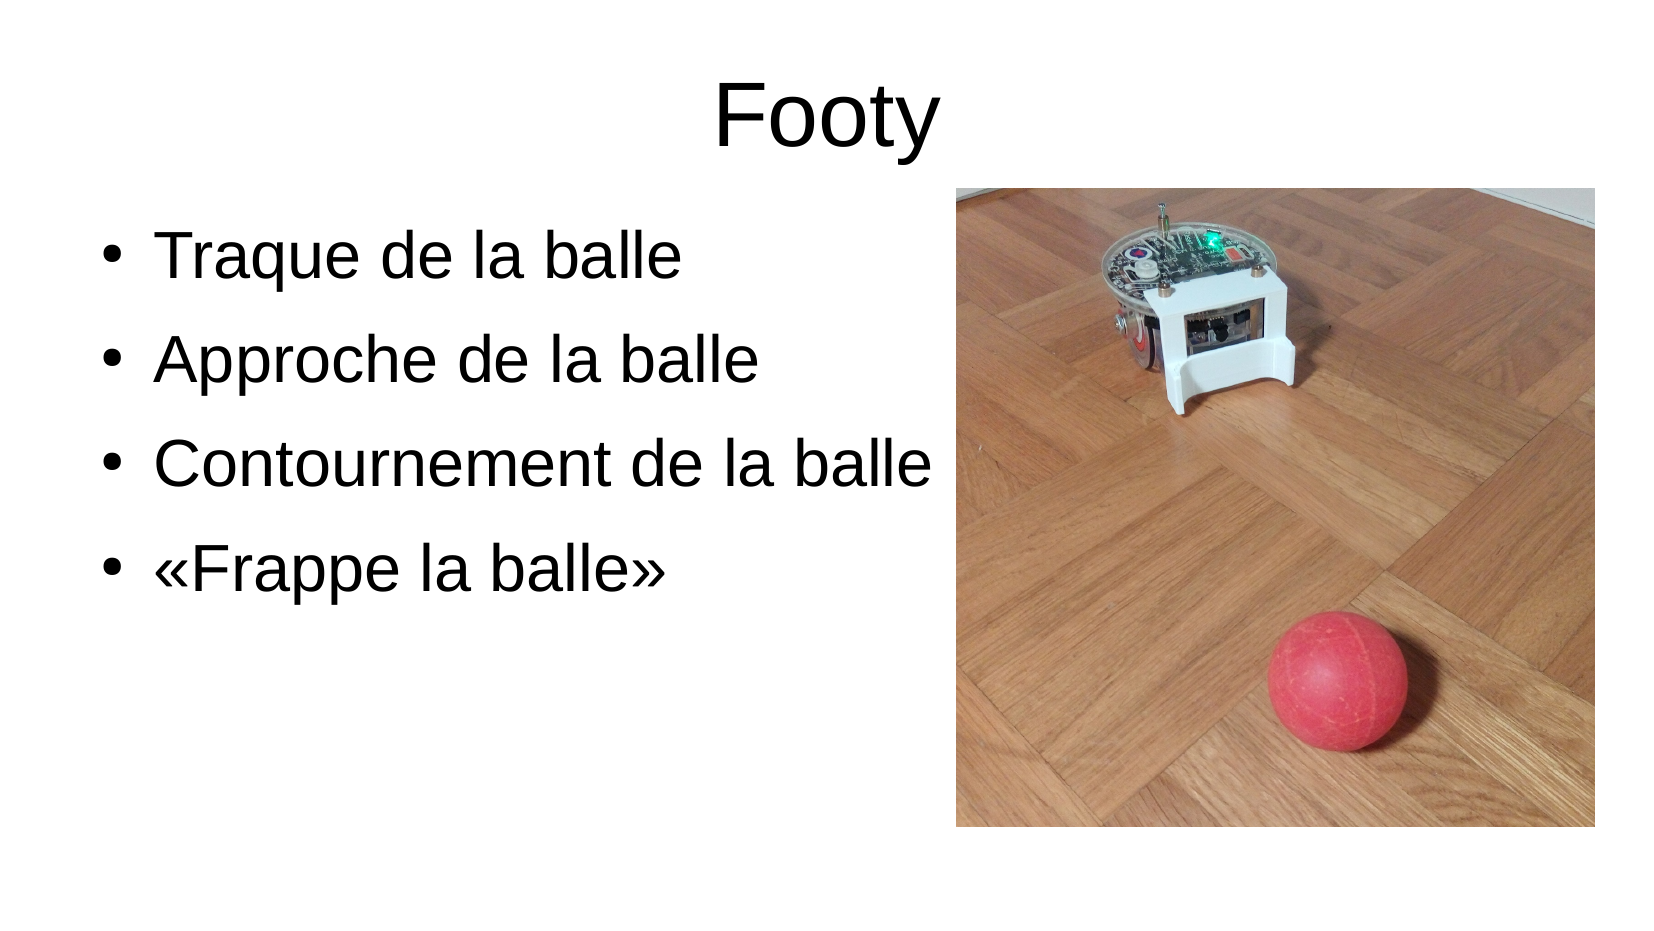

# Footy
Traque de la balle
Approche de la balle
Contournement de la balle
«Frappe la balle»